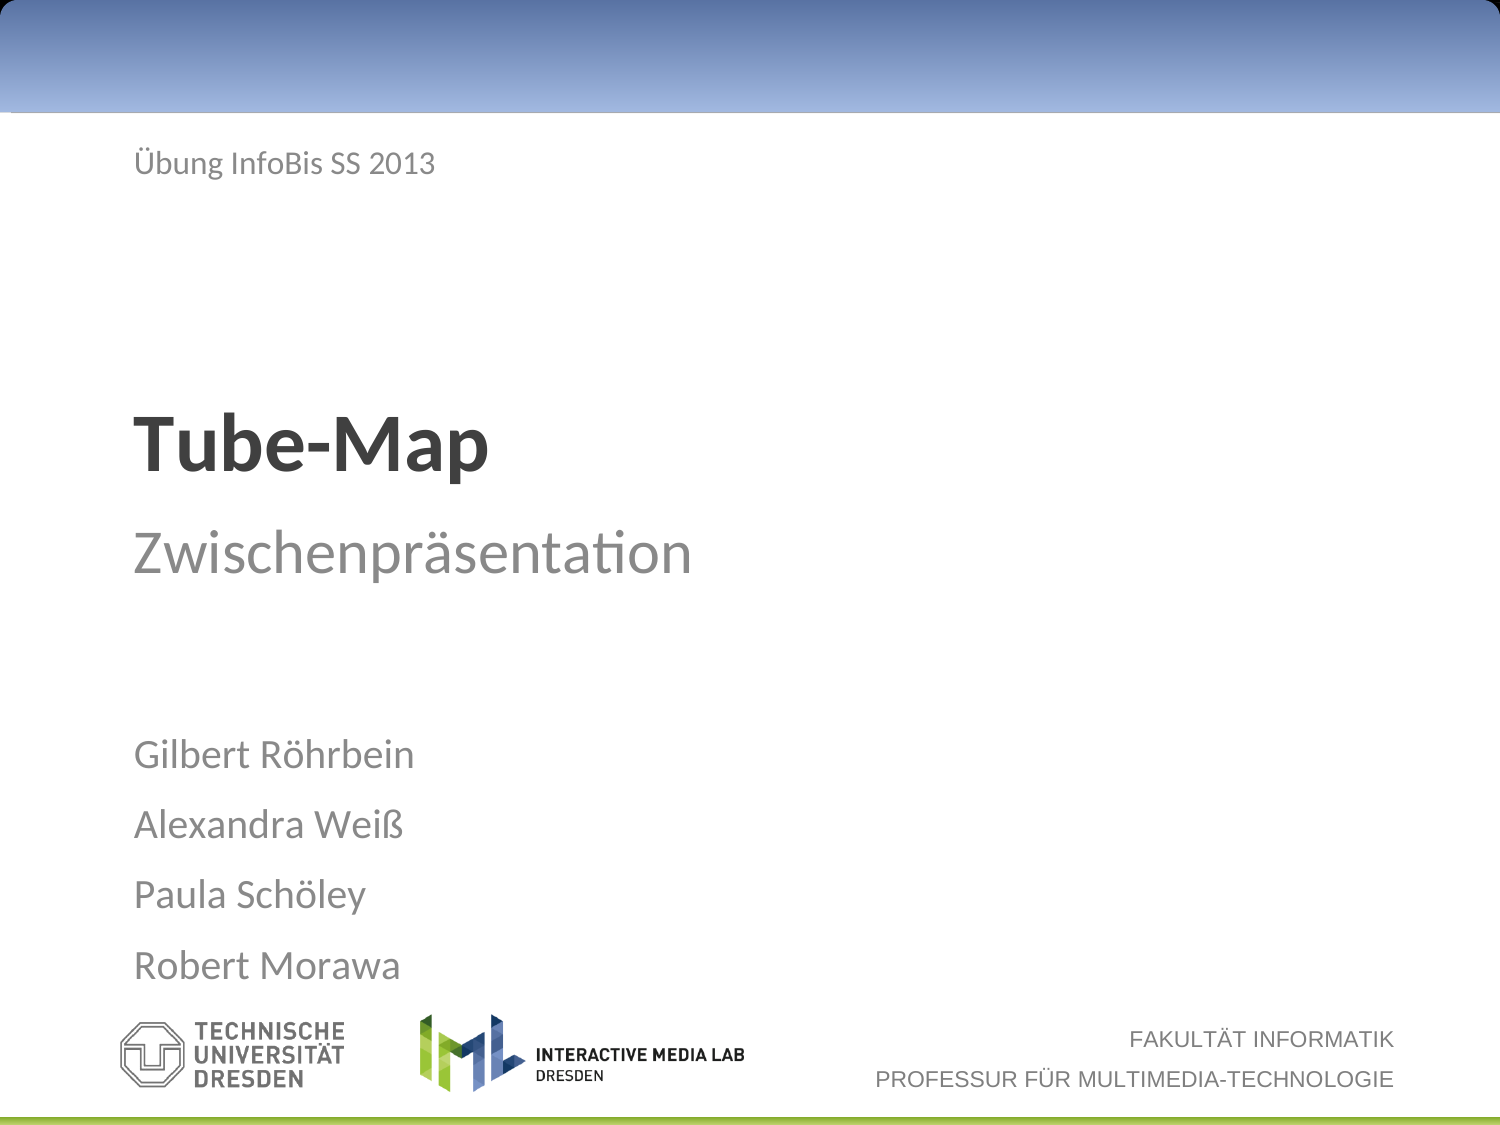

Übung InfoBis SS 2013
Tube-Map
Zwischenpräsentation
Gilbert Röhrbein
Alexandra Weiß
Paula Schöley
Robert Morawa